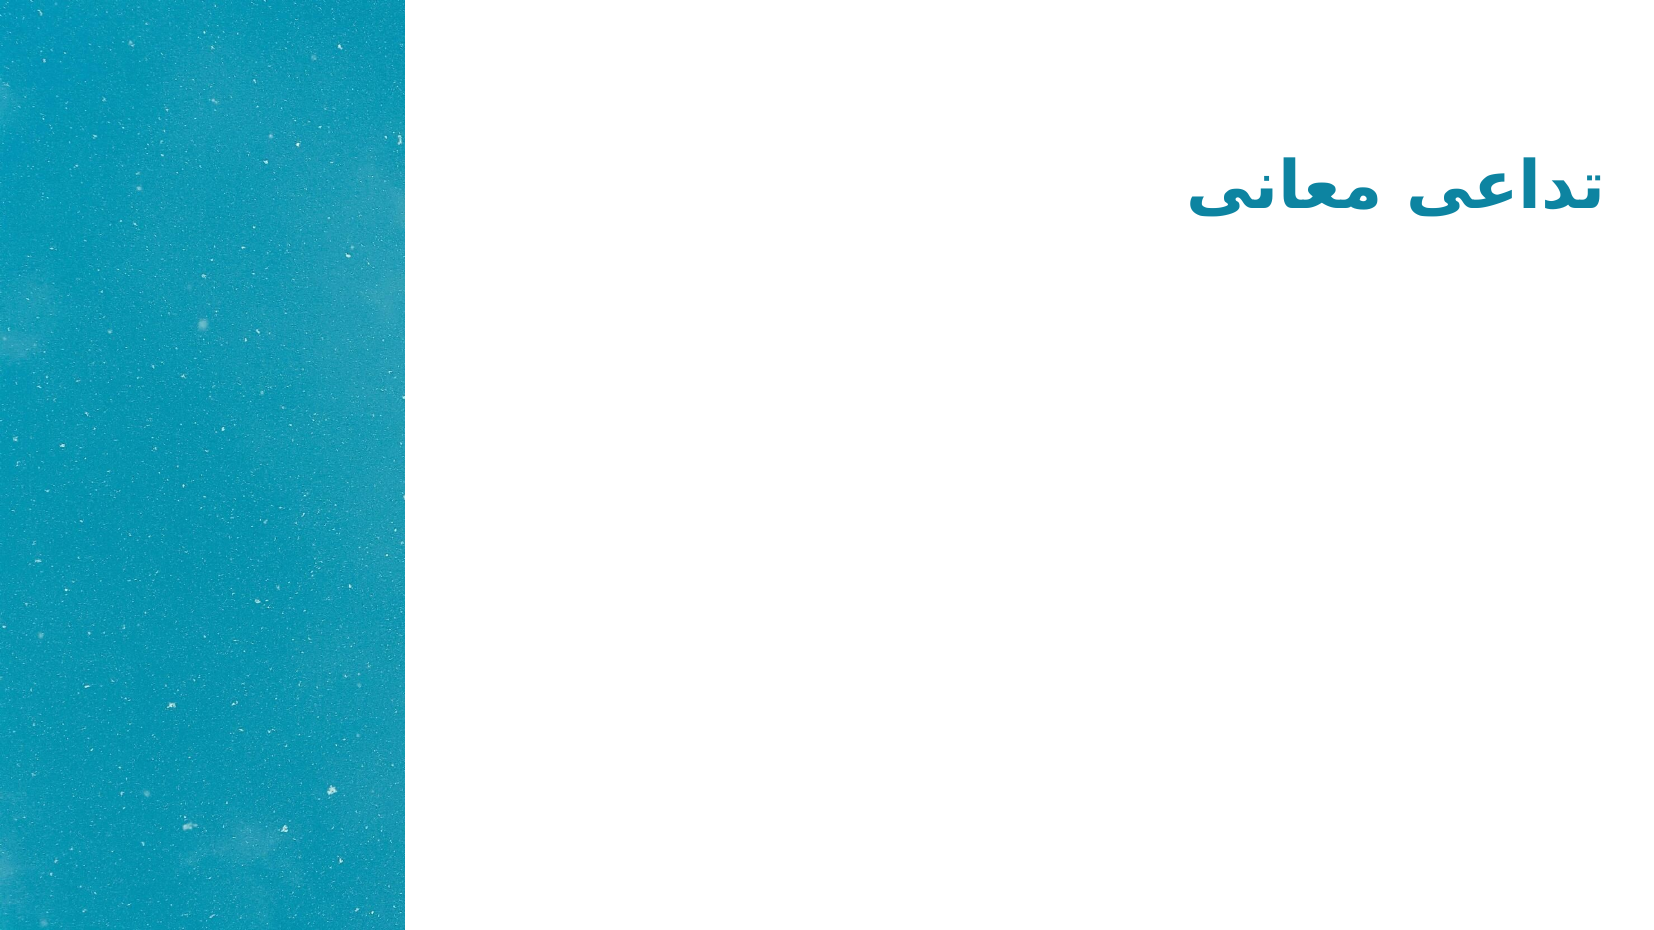

# تداعی معانی
‫در ‬‫این‬ ‫روش‬ ‫سعی‬ ‫می‌‫شود ‬‫تا‬ ‫پیوندی‬ ‫بین‬ ‫یک‬ ‫فکر‪،‬‬ ‫نظر‪،‬‬ ‫محصول‪،‬‬ ‫خدمت‪،‬‬ ‫یا‬ ‫هر‬ ‫چیز‬ دیگری ‬‫با‬ ‫آرزوها‪،‬‬ ‫امیال‪،‬‬ ‫غرایز‬ ‫و‬ ‫احساسات‬ ‫مطلوب‬ ‫انسانی‬ ‫مانند‬ ‫زیبایی‪،‬‬ ‫امنیت‪،‬‬ ‫حریم‬ ‫خصوصی‪،‬‬ ‫مو‫ف‬‫قیت‪،‬ ‬‫سلامت‪،‬‬ ‫تفریح‪،‬‬ ‫شادی‬ ‫و‪...‬‬ ‫در‬ ‫ذهن‬ ‫مخاطب‬ ‫ایجاد‬ ‫شود‪.‬‬ ‫البته ‬‫این‌گونه‬ ‫تداعی‬ ‫معانی‬ ‫هیچ‬ ‫وقت ‬‫واضح‬ ‫و‬ ‫صریح‬ ‫نیست؛‬ ‫بلکه‬ ‫پنهان‬ ‫و‬ ‫غیرمستقیم‬ ‫است‪.‬‬ ‫هر‬ ‫پیام‬ ‫رسانه‬‌ای ‬‫که‬ ‫خوب‬ ‫از‬ ‫این‬ ‫روش ‬‫استفاده‬ ‫کند‬ ‫به‬ ‫راحتی‬ ‫می‬ ‫تواند ‬‫بعد‬ ‫از‬ ‫ایجاد‬ ‫و‬ ‫برانگیختن‬ ‫احساسات‬ ‫و‬ ‫امیال‬ ‫درونی‬ ‫شما‬ ‫آنها‬ ‫را ‬‫با‬ ‫نام‬‌‫های تجاری‬ ‫مختلف‬ ‫و‬ ‫مشهور‬ ‫یا‬ ‫کمپین‬‌های ‬‫خاص‬ ‫مثل کمپین‌های ‬‫حمایت‬ ‫از‬ محیط‌‬‫زیست‬ ‫و‬‫‪...‬‬ ‫ارتباط‬ ‫دهد‬ ‫تا‬ ‫هر‬‫گاه‬ ‫در‬ ‫آینده‬ ‫با‬ ‫آنها‬ ‫برخورد‬ ‫کردید‪،‬‬ ‫آن‬ ‫احساسات‬ ‫شورانگیز‬ ‫و‬ ‫امیال‬ ‫درونی‬ ‫به‬ ‫راحتی‬ ‫شما‬ ‫را‬ ‫قانع‬ ‫کند‬ ‫که‬ ‫عملی‬ ‫متناسب‬ ‫با‬ ‫آن‬ ‫پیام‬ ‫انجام‬ ‫دهید‪.‬‬